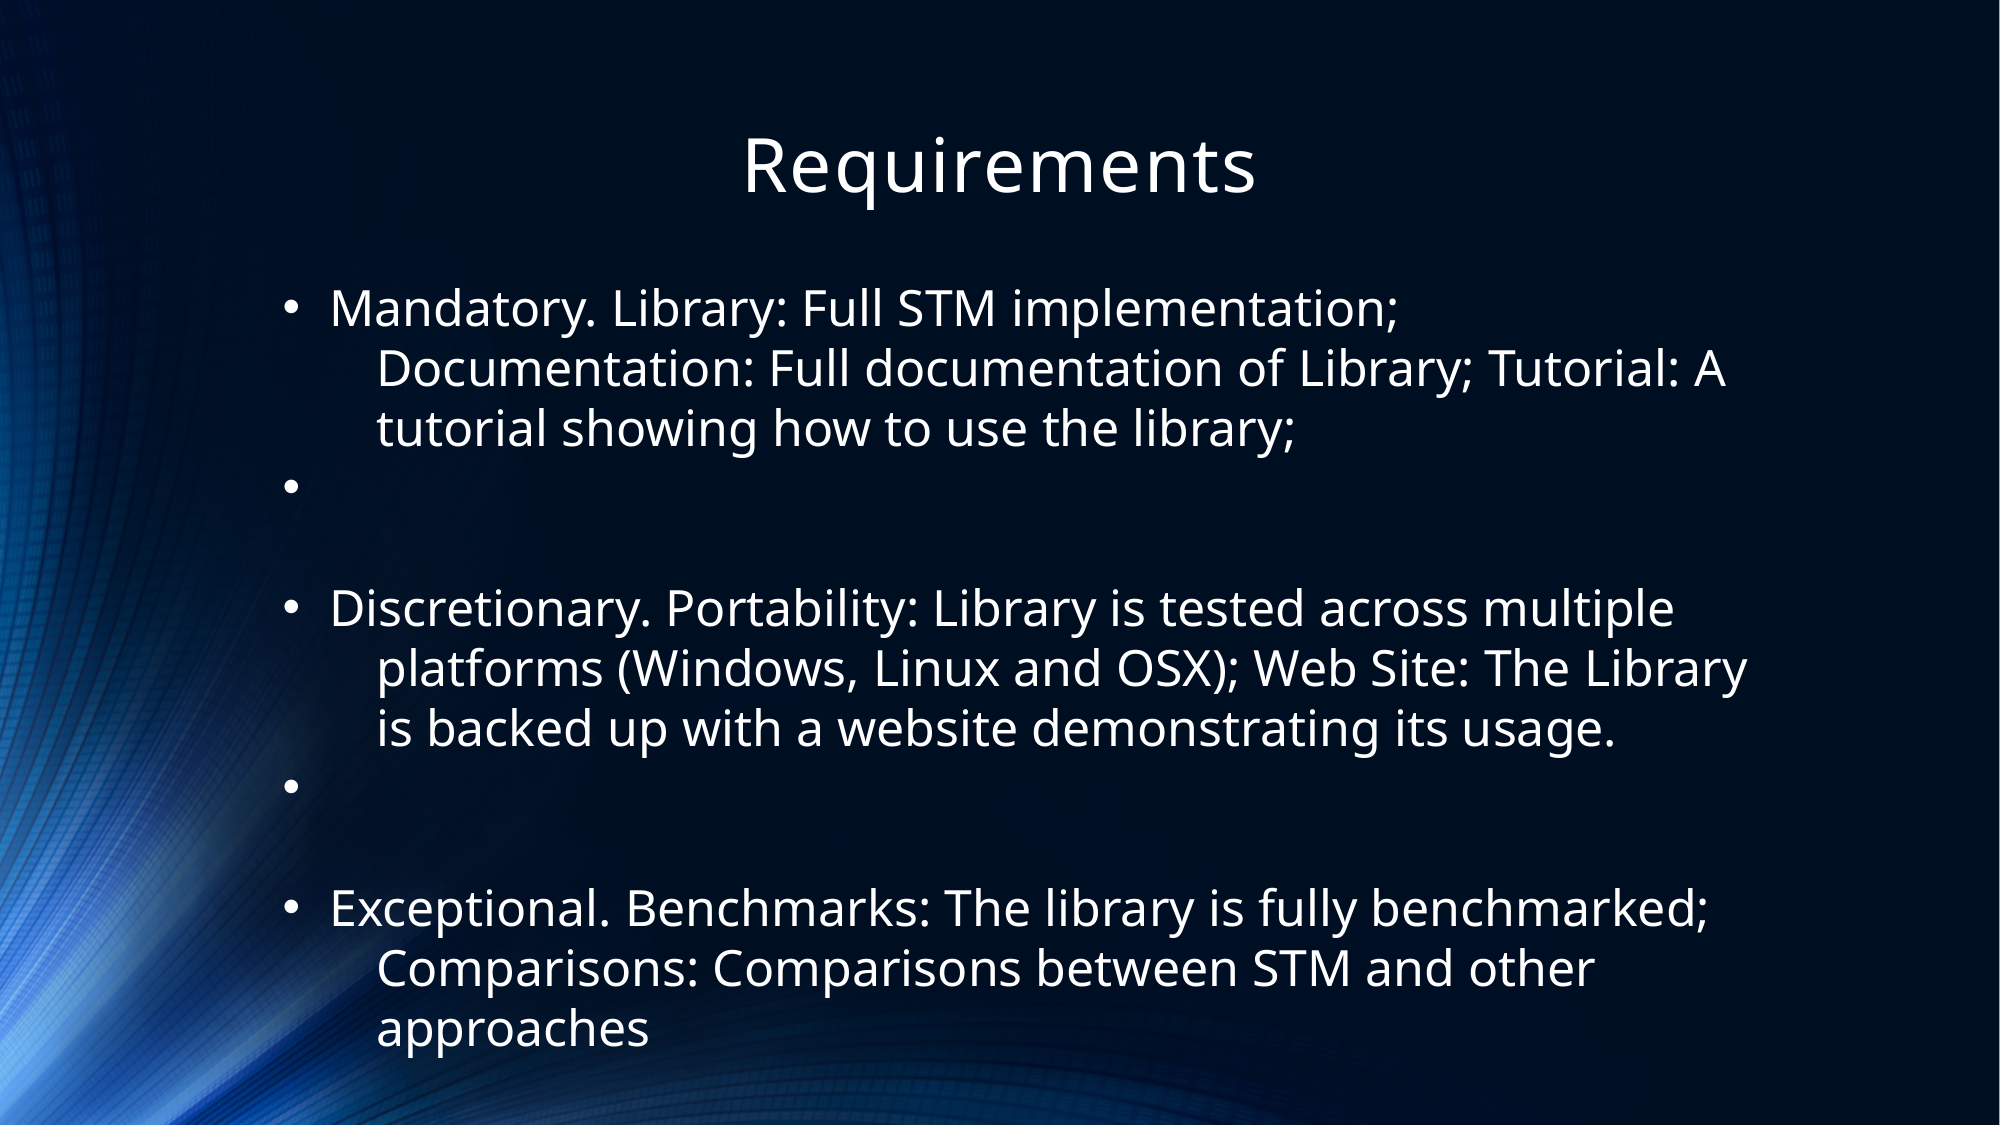

# Requirements
Mandatory. Library: Full STM implementation; Documentation: Full documentation of Library; Tutorial: A tutorial showing how to use the library;
Discretionary. Portability: Library is tested across multiple platforms (Windows, Linux and OSX); Web Site: The Library is backed up with a website demonstrating its usage.
Exceptional. Benchmarks: The library is fully benchmarked; Comparisons: Comparisons between STM and other approaches